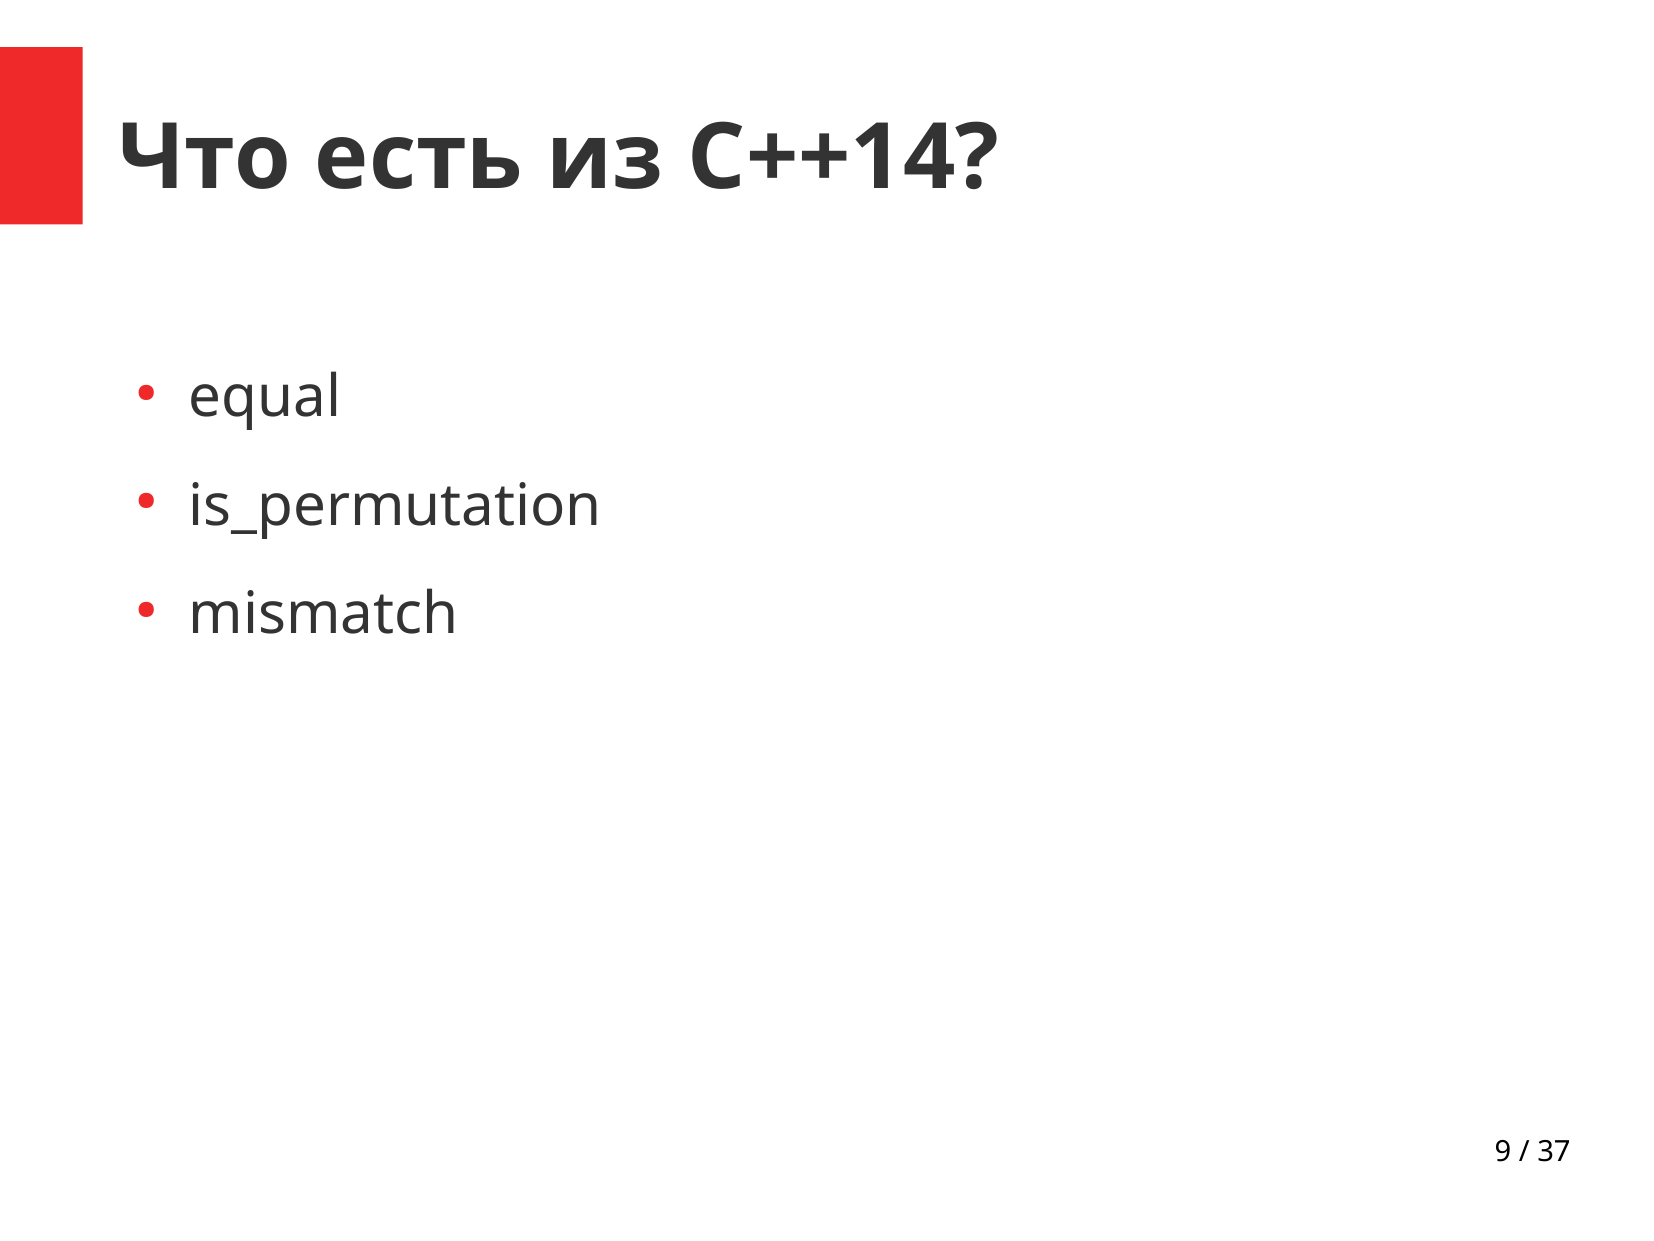

# Что есть из C++14?
equal
is_permutation
mismatch
9